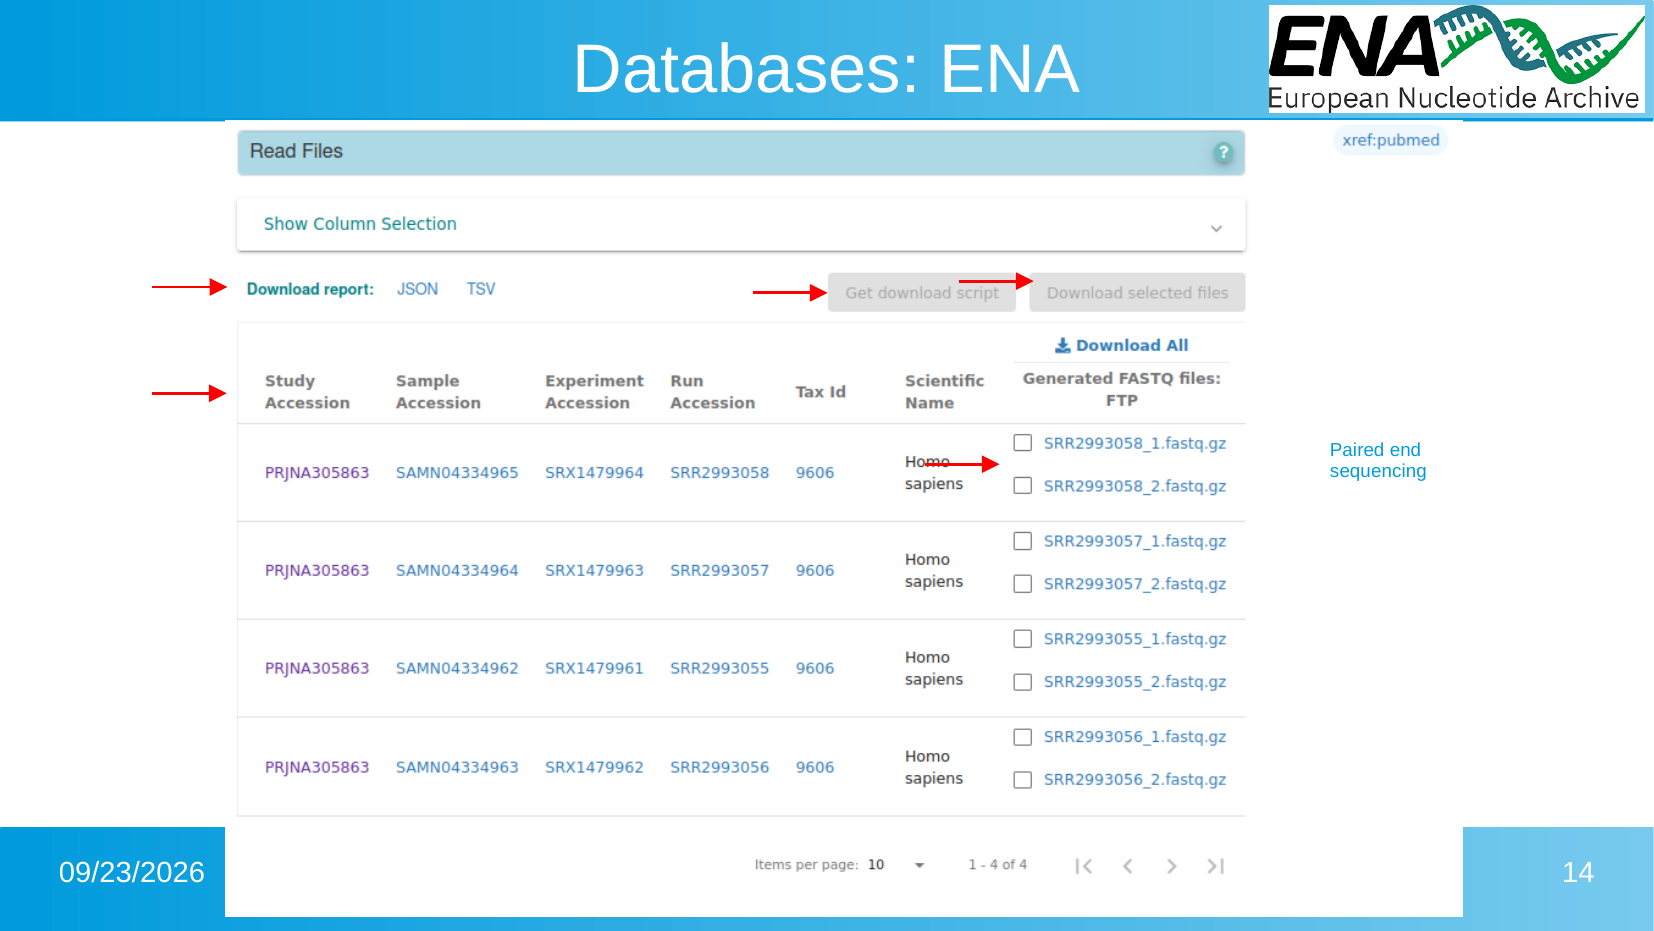

# Databases: ENA
Paired end sequencing
14